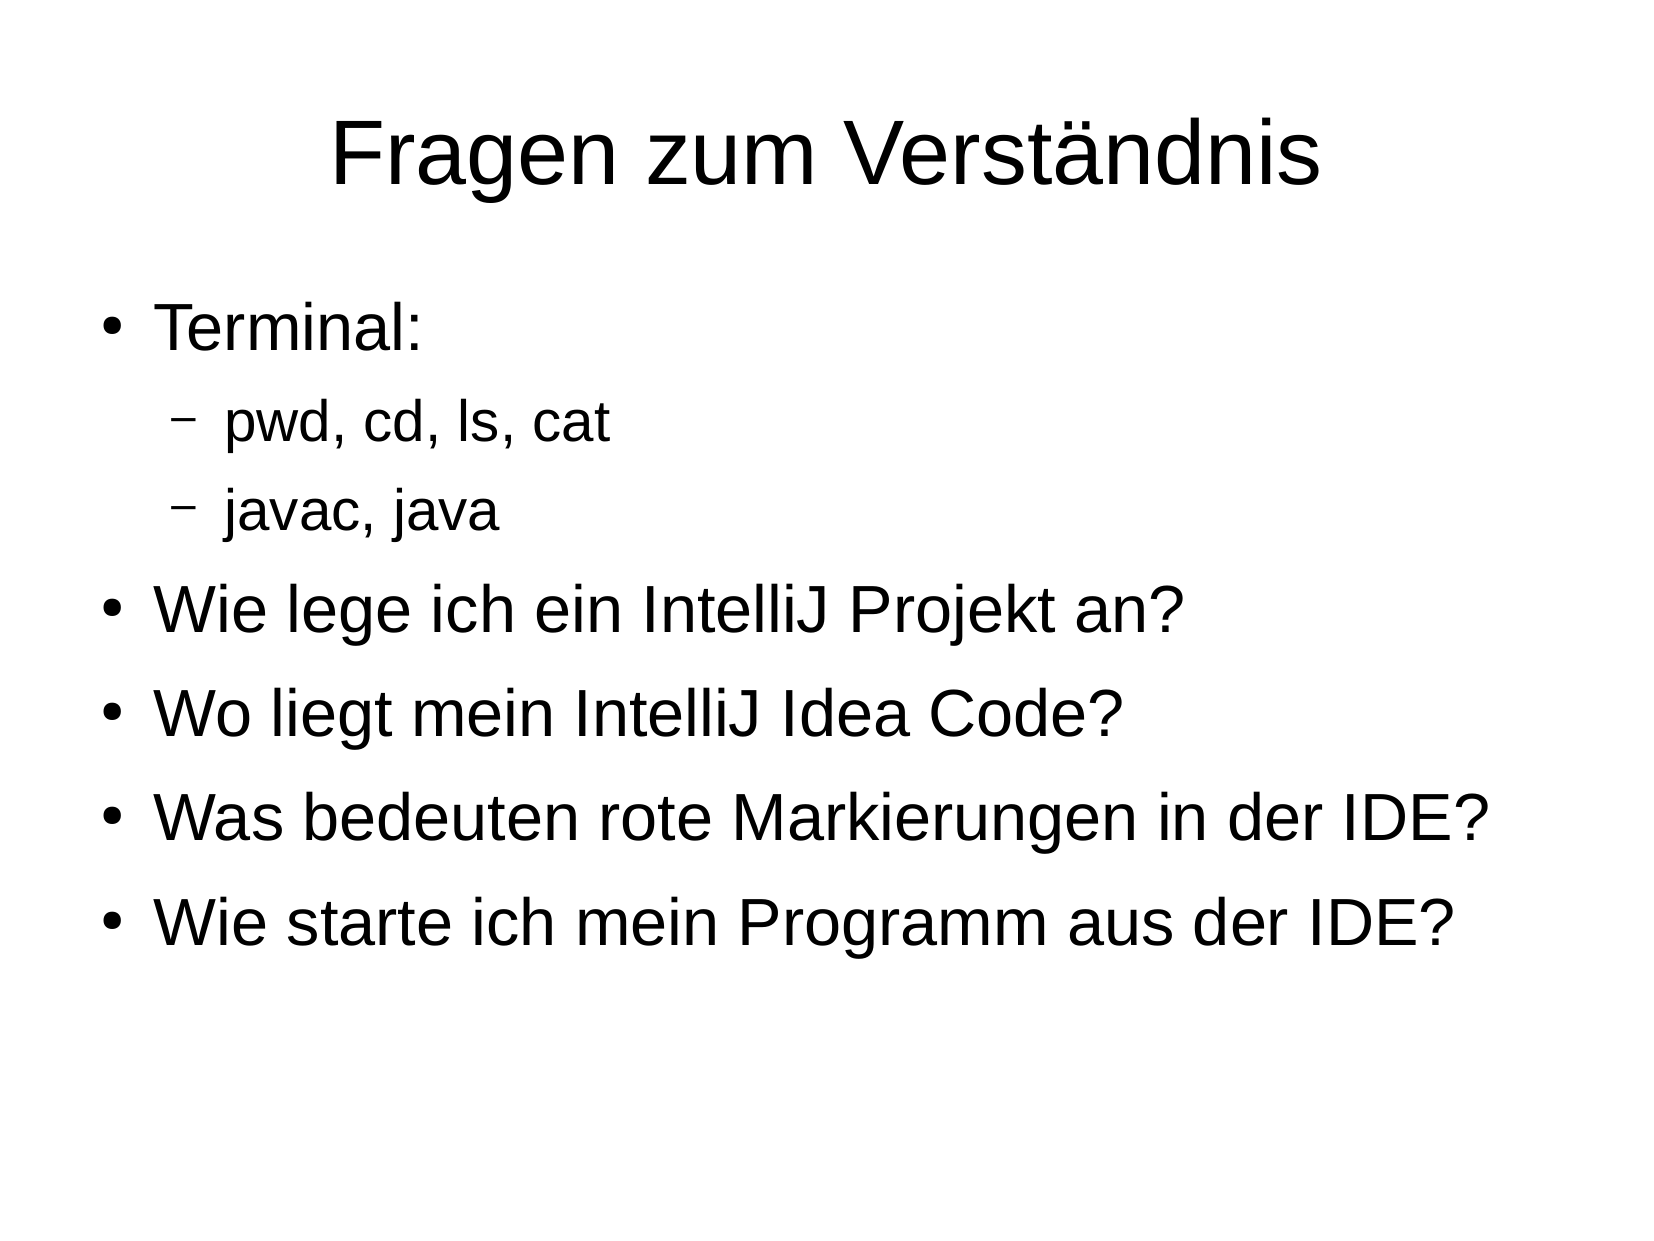

# Fragen zum Verständnis
Terminal:
pwd, cd, ls, cat
javac, java
Wie lege ich ein IntelliJ Projekt an?
Wo liegt mein IntelliJ Idea Code?
Was bedeuten rote Markierungen in der IDE?
Wie starte ich mein Programm aus der IDE?